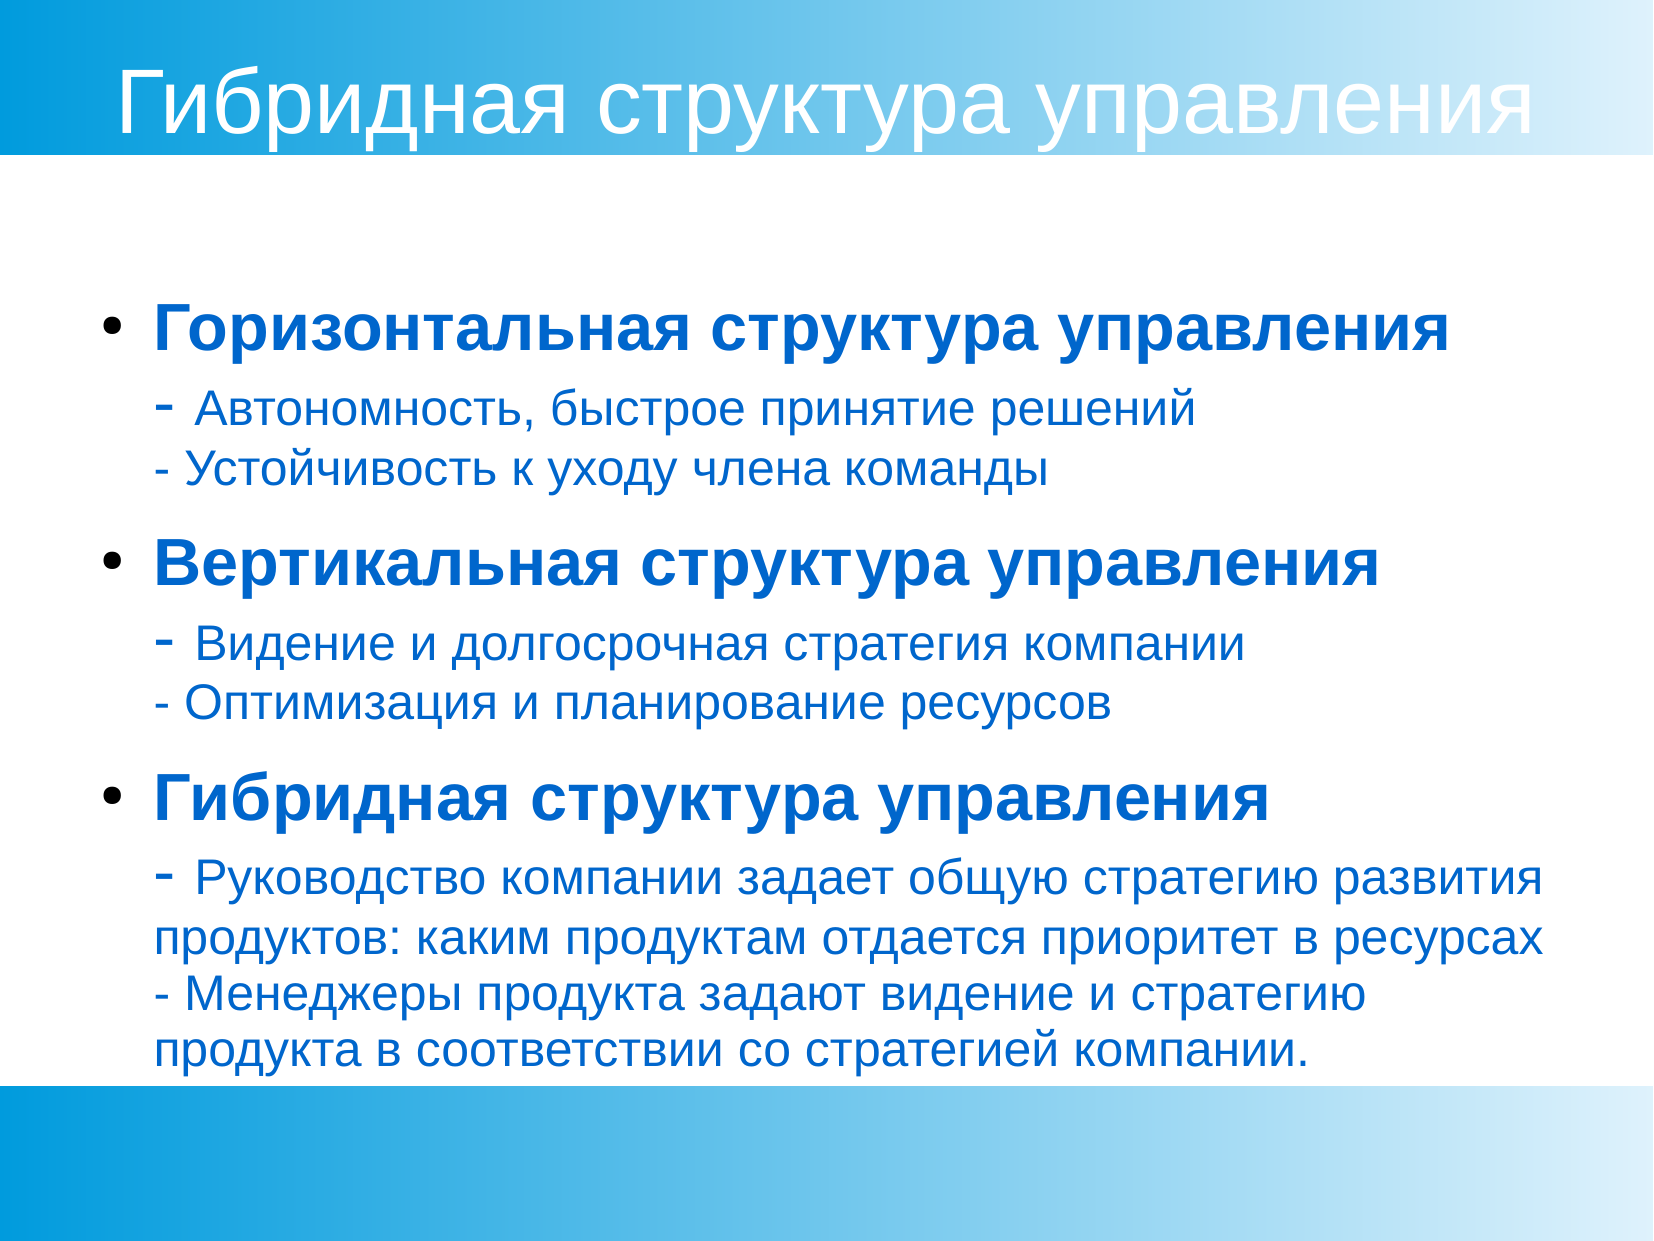

# Гибридная структура управления
Горизонтальная структура управления
- Автономность, быстрое принятие решений
- Устойчивость к уходу члена команды
Вертикальная структура управления
- Видение и долгосрочная стратегия компании
- Оптимизация и планирование ресурсов
Гибридная структура управления
- Руководство компании задает общую стратегию развития продуктов: каким продуктам отдается приоритет в ресурсах
- Менеджеры продукта задают видение и стратегию продукта в соответствии со стратегией компании.